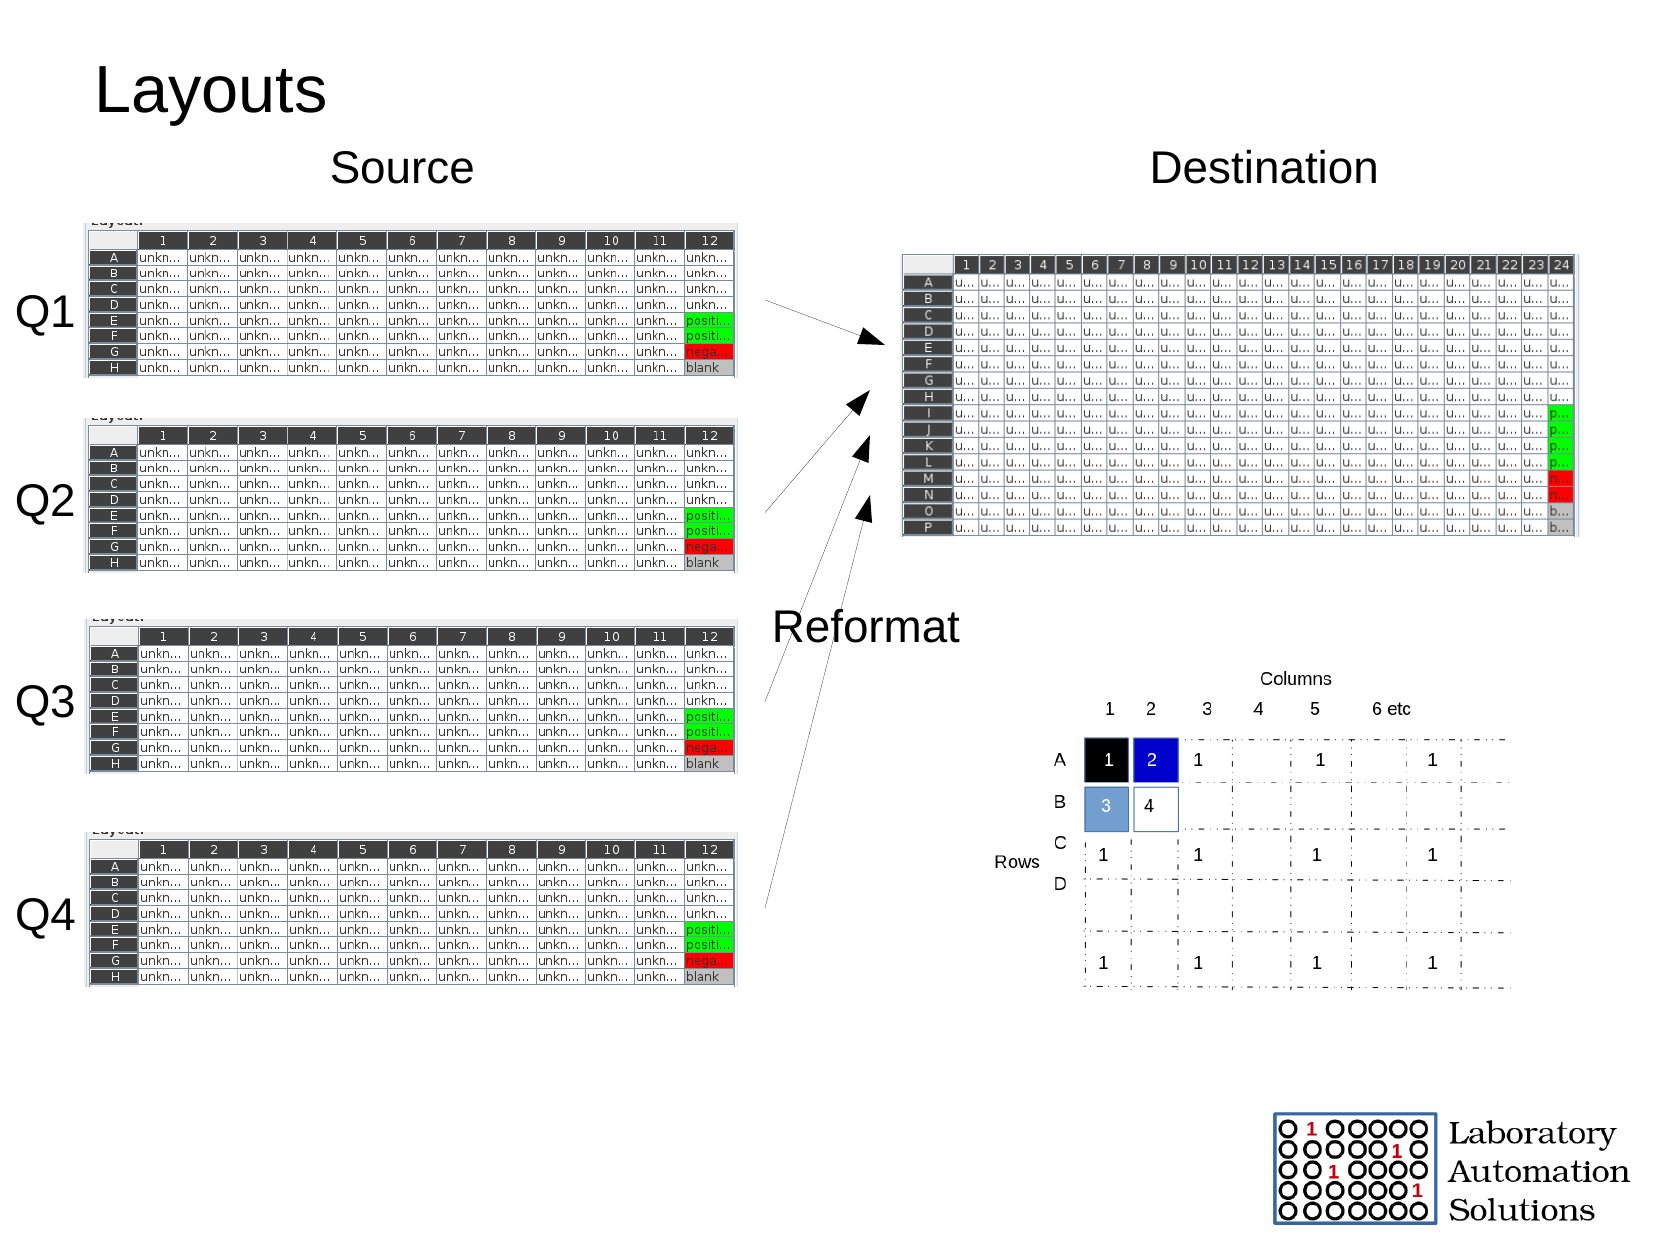

Layouts
Source Destination
Q1
Q2
Reformat
Q3
Q4